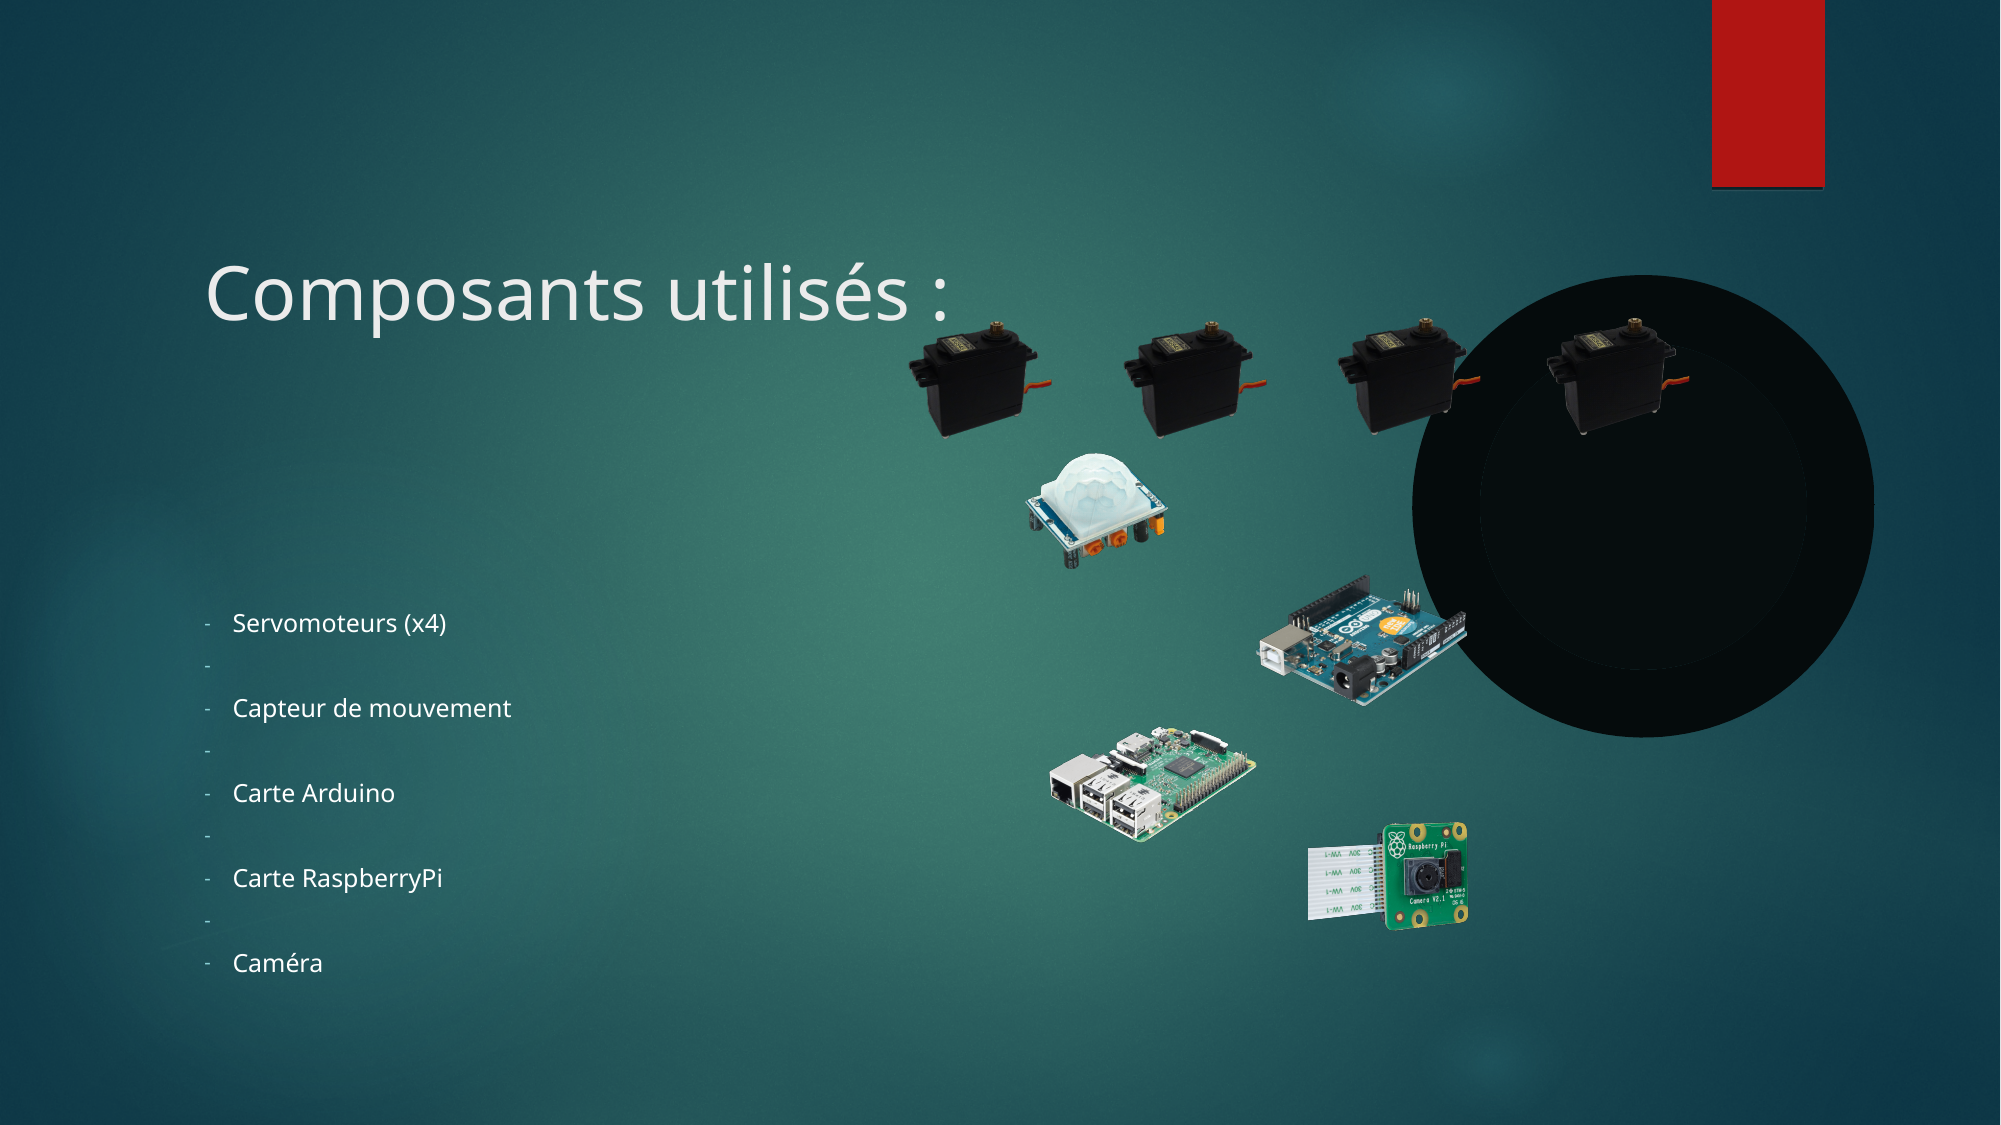

# Composants utilisés :
Servomoteurs (x4)
Capteur de mouvement
Carte Arduino
Carte RaspberryPi
Caméra